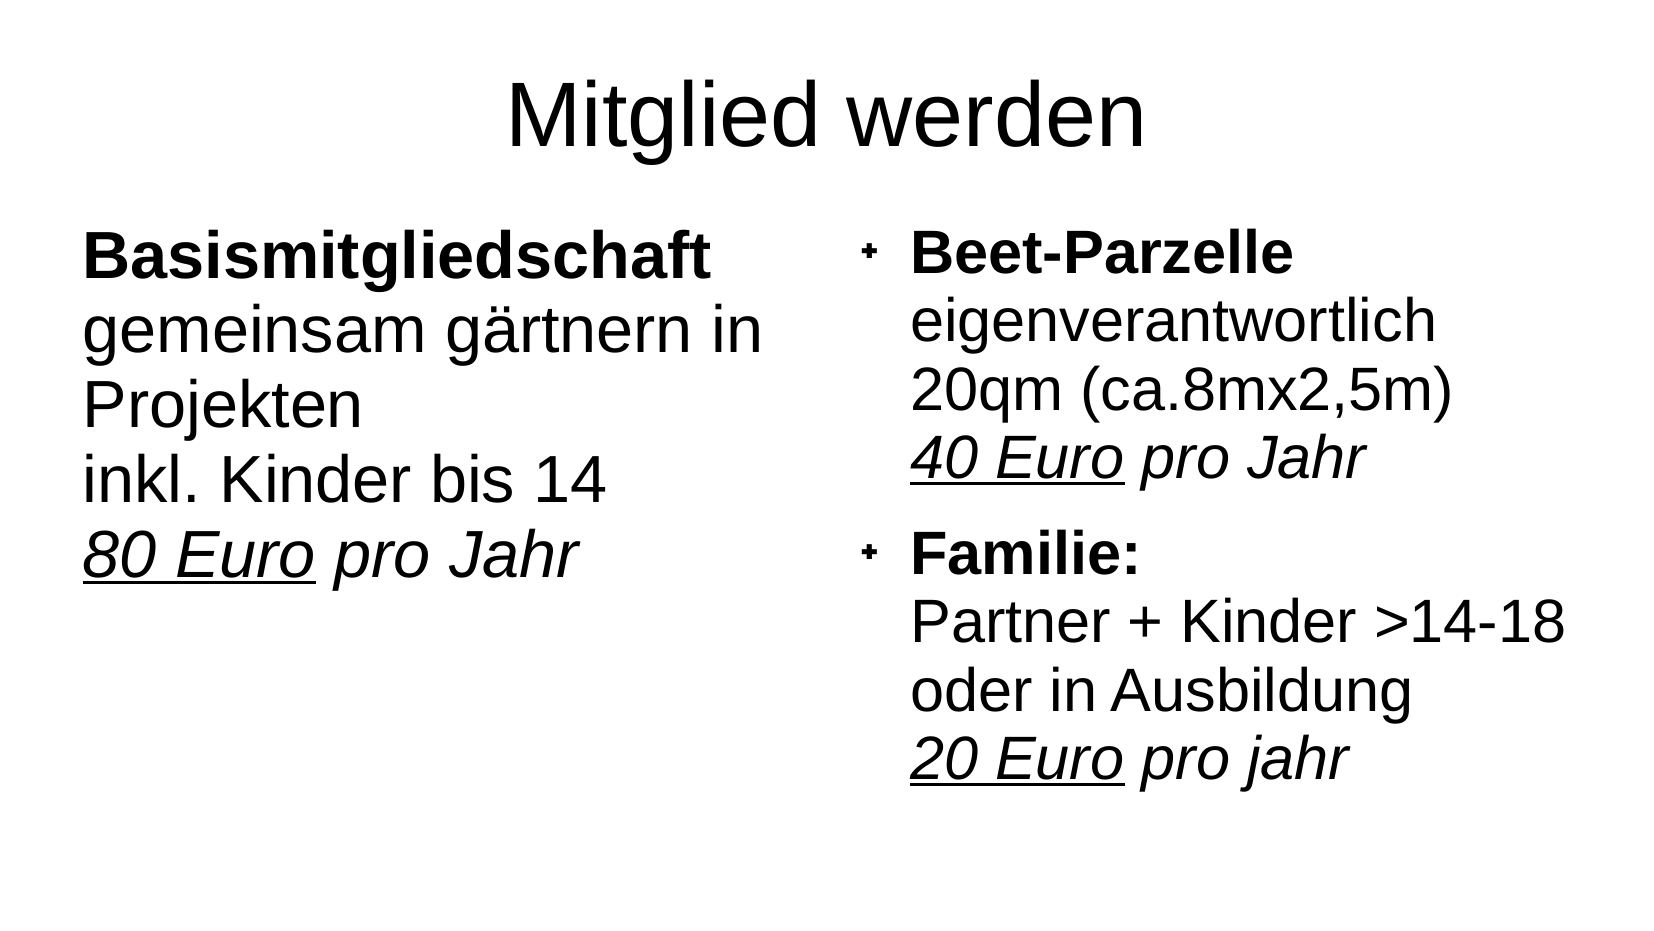

# Mitglied werden
Basismitgliedschaft
gemeinsam gärtnern in Projekten
inkl. Kinder bis 14
80 Euro pro Jahr
Beet-Parzelle
eigenverantwortlich
20qm (ca.8mx2,5m)
40 Euro pro Jahr
Familie:
Partner + Kinder >14-18
oder in Ausbildung
20 Euro pro jahr